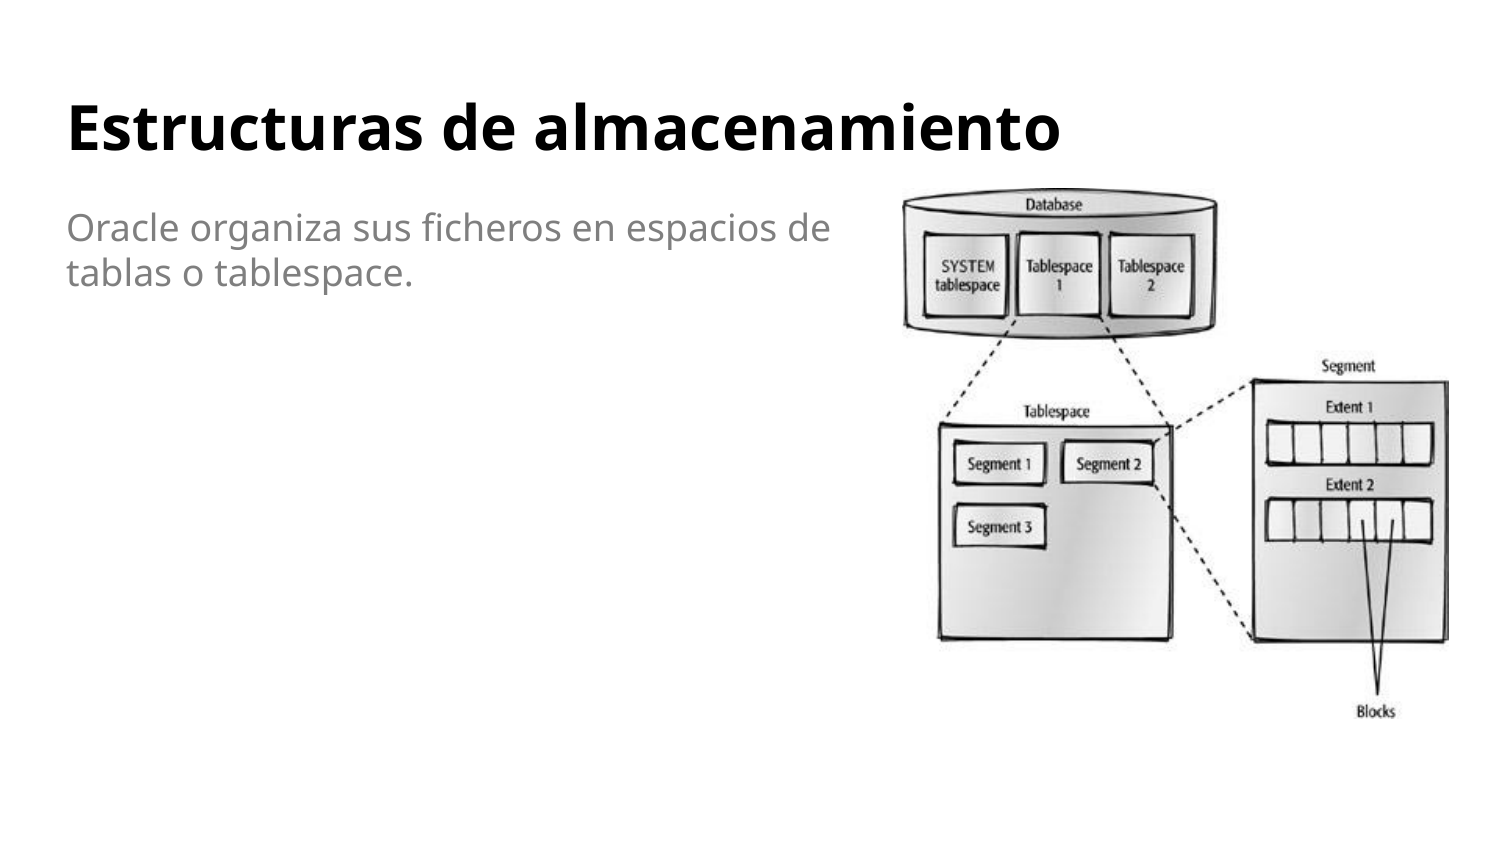

# Estructuras de almacenamiento
Oracle organiza sus ficheros en espacios de tablas o tablespace.